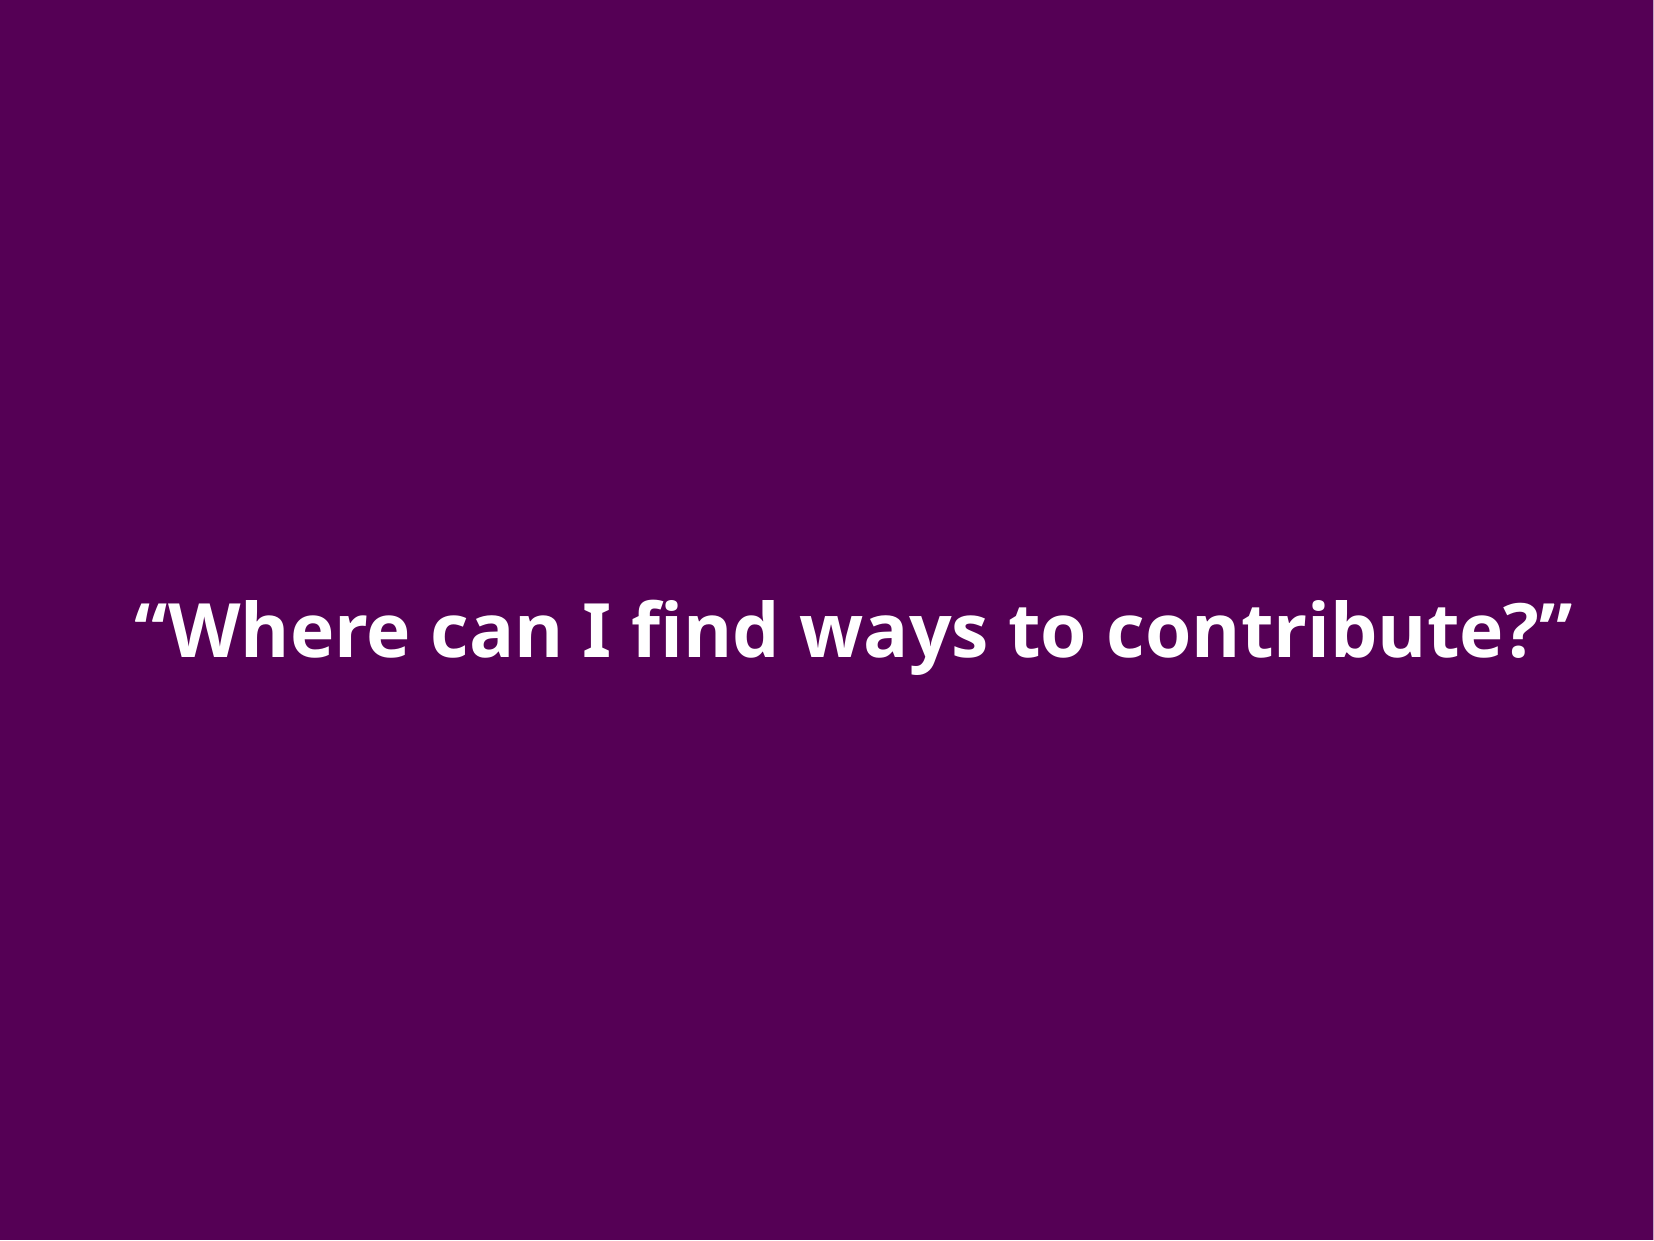

“Where can I find ways to contribute?”